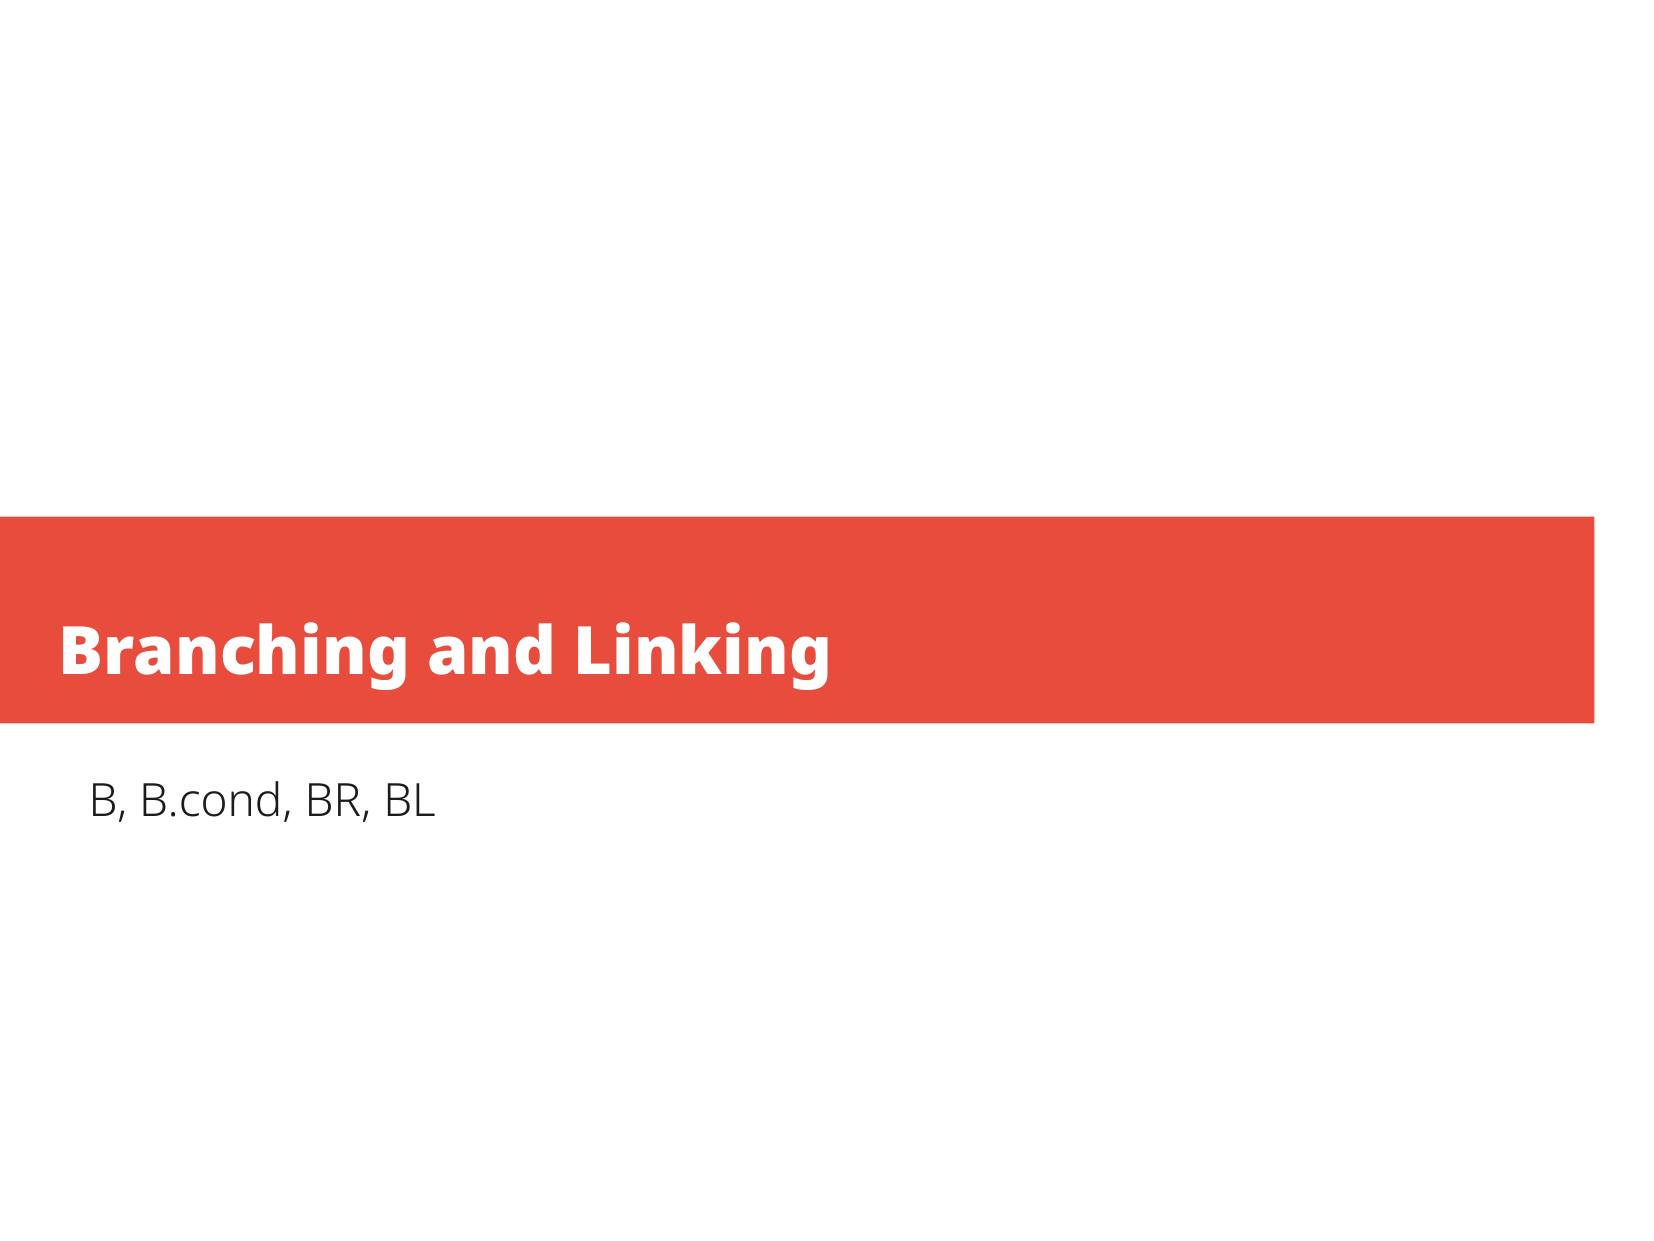

# Branching and Linking
B, B.cond, BR, BL